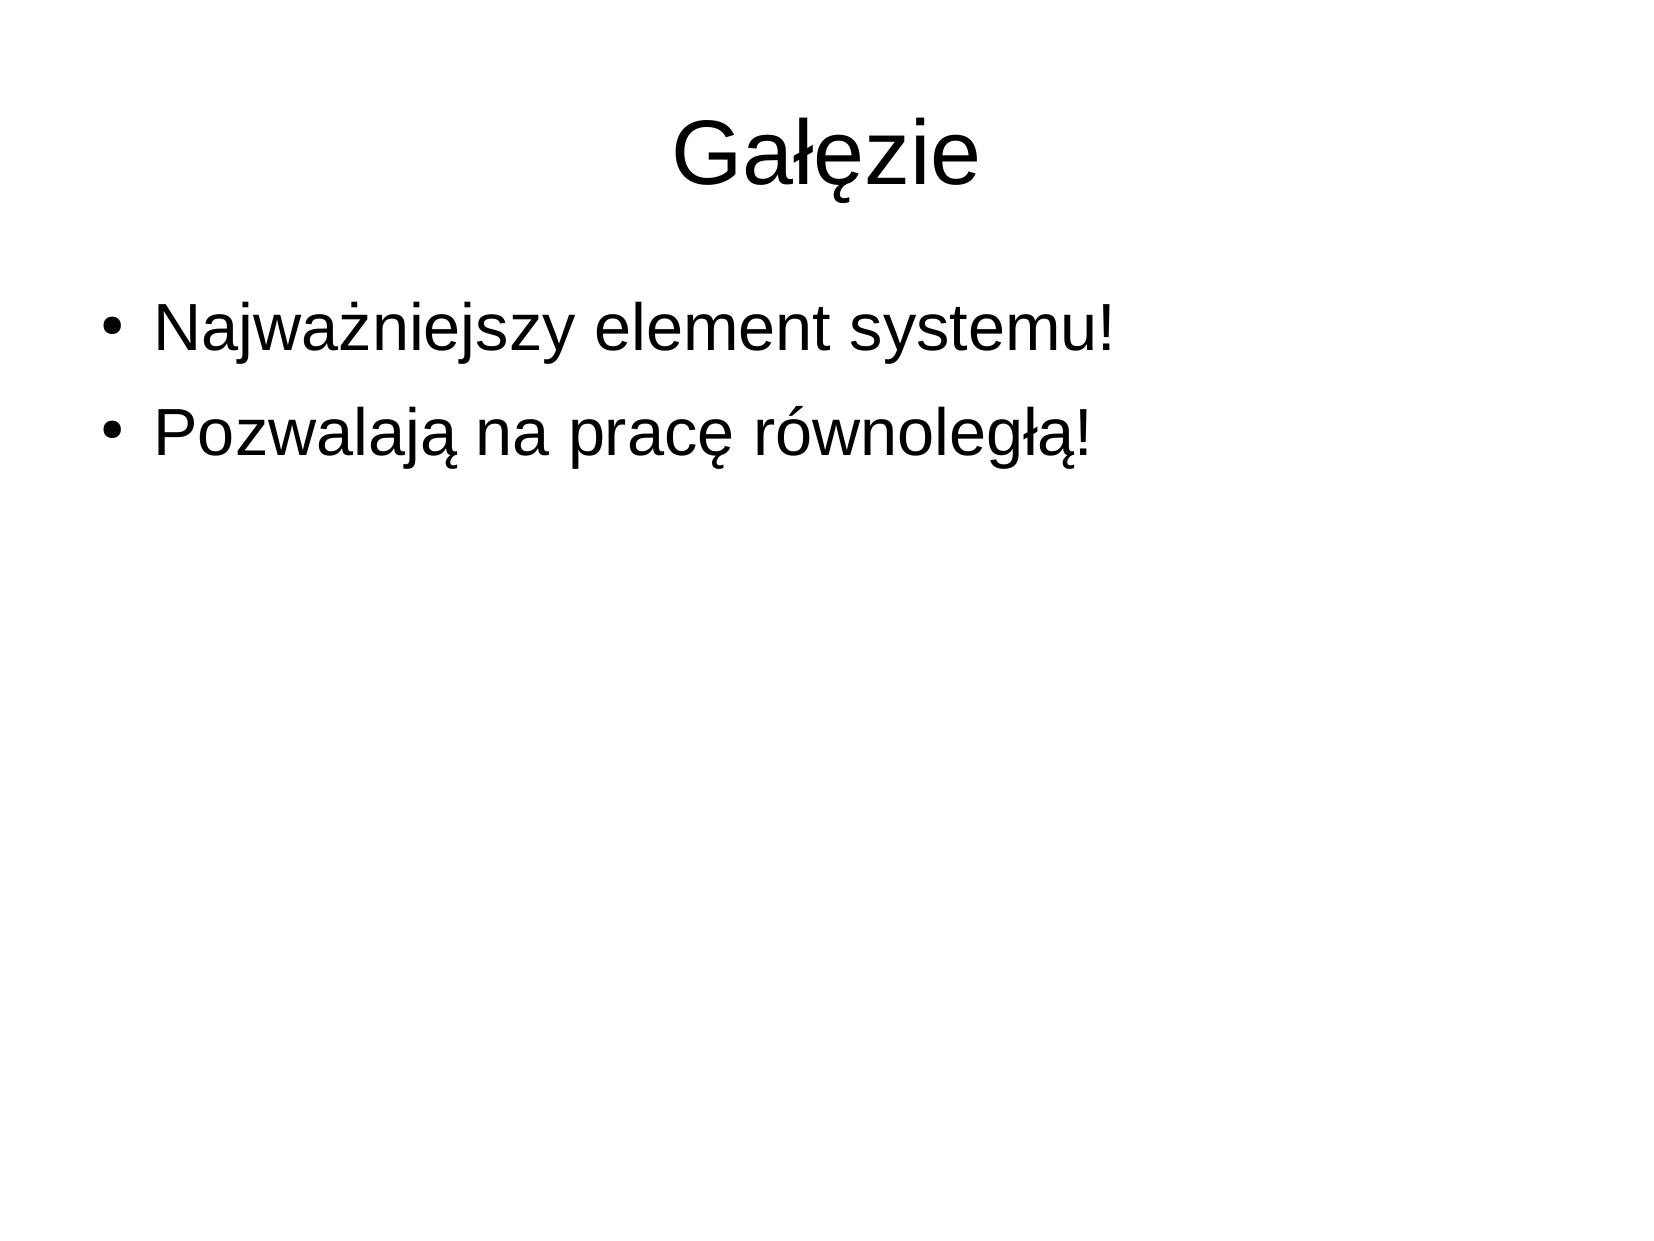

# Gałęzie
Najważniejszy element systemu!
Pozwalają na pracę równoległą!